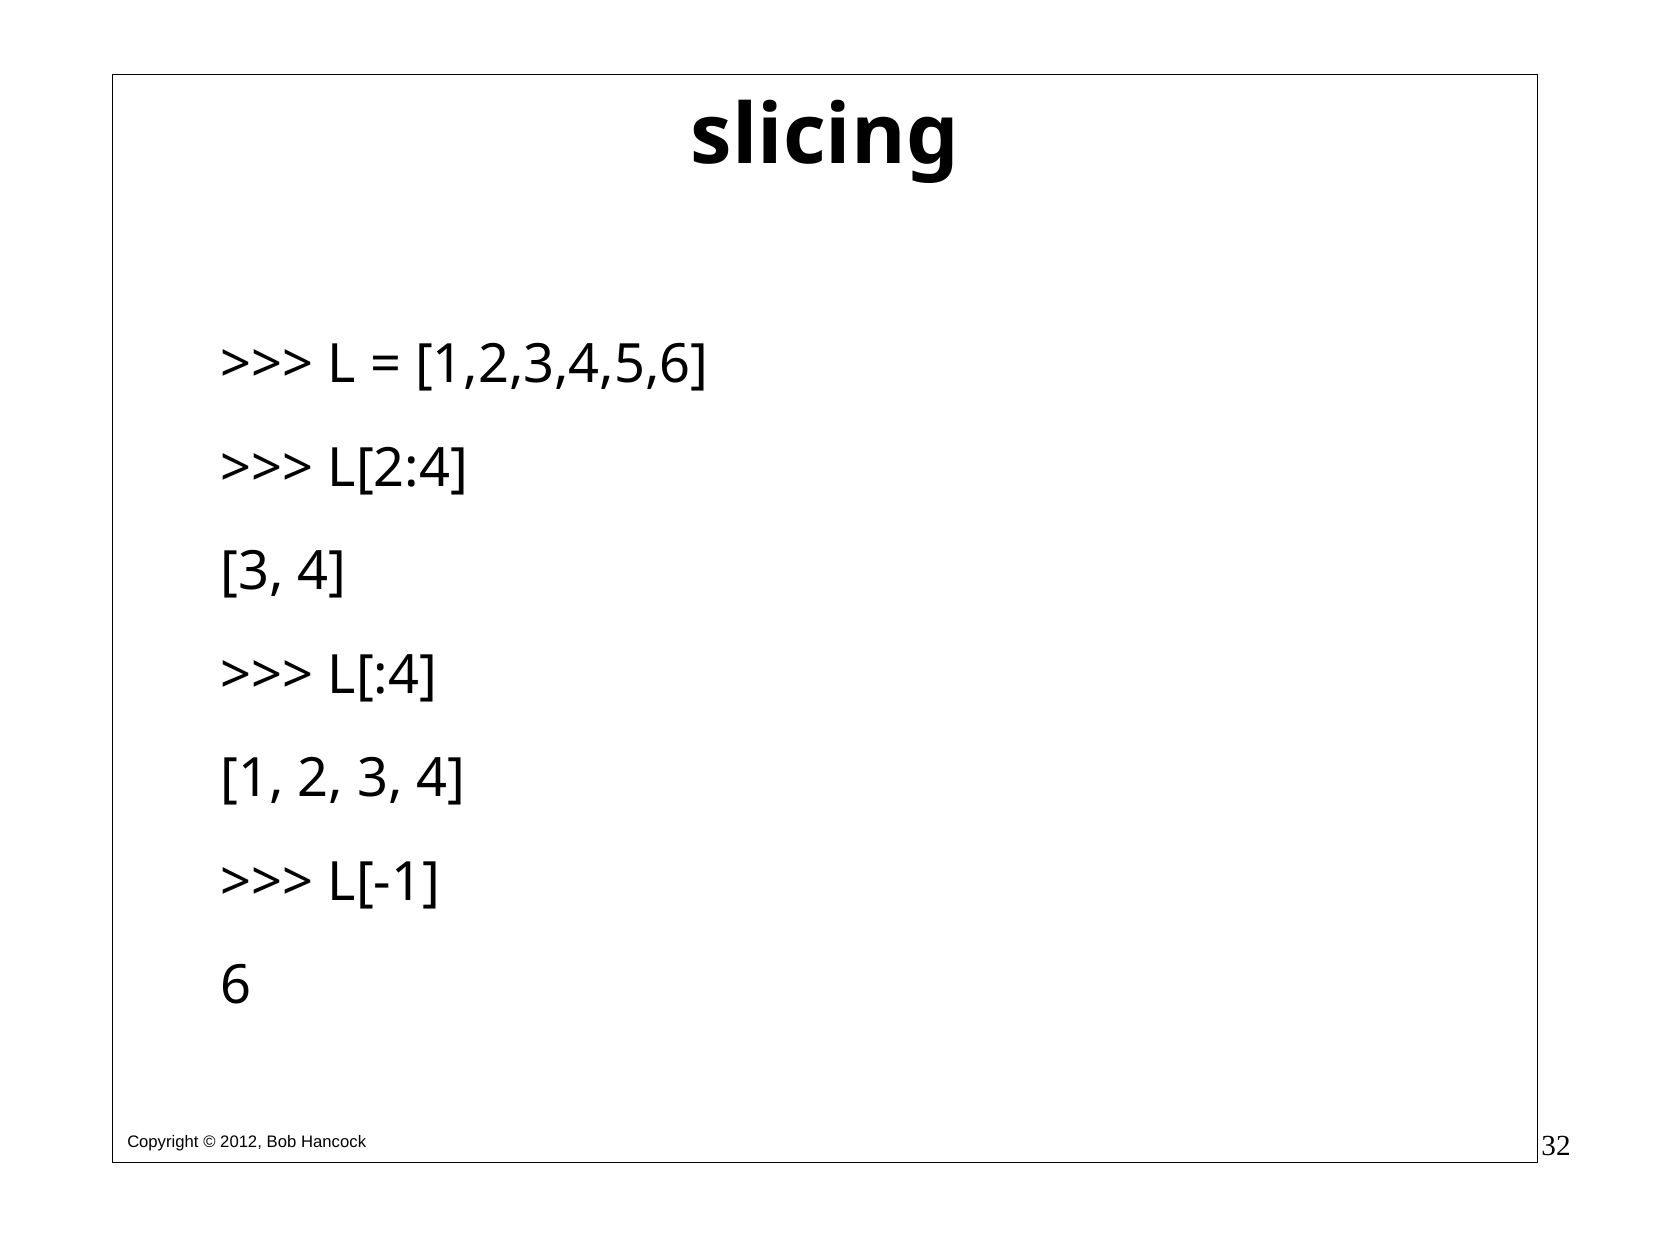

# slicing
>>> L = [1,2,3,4,5,6]
>>> L[2:4]
[3, 4]
>>> L[:4]
[1, 2, 3, 4]
>>> L[-1]
6
Copyright © 2012, Bob Hancock
32